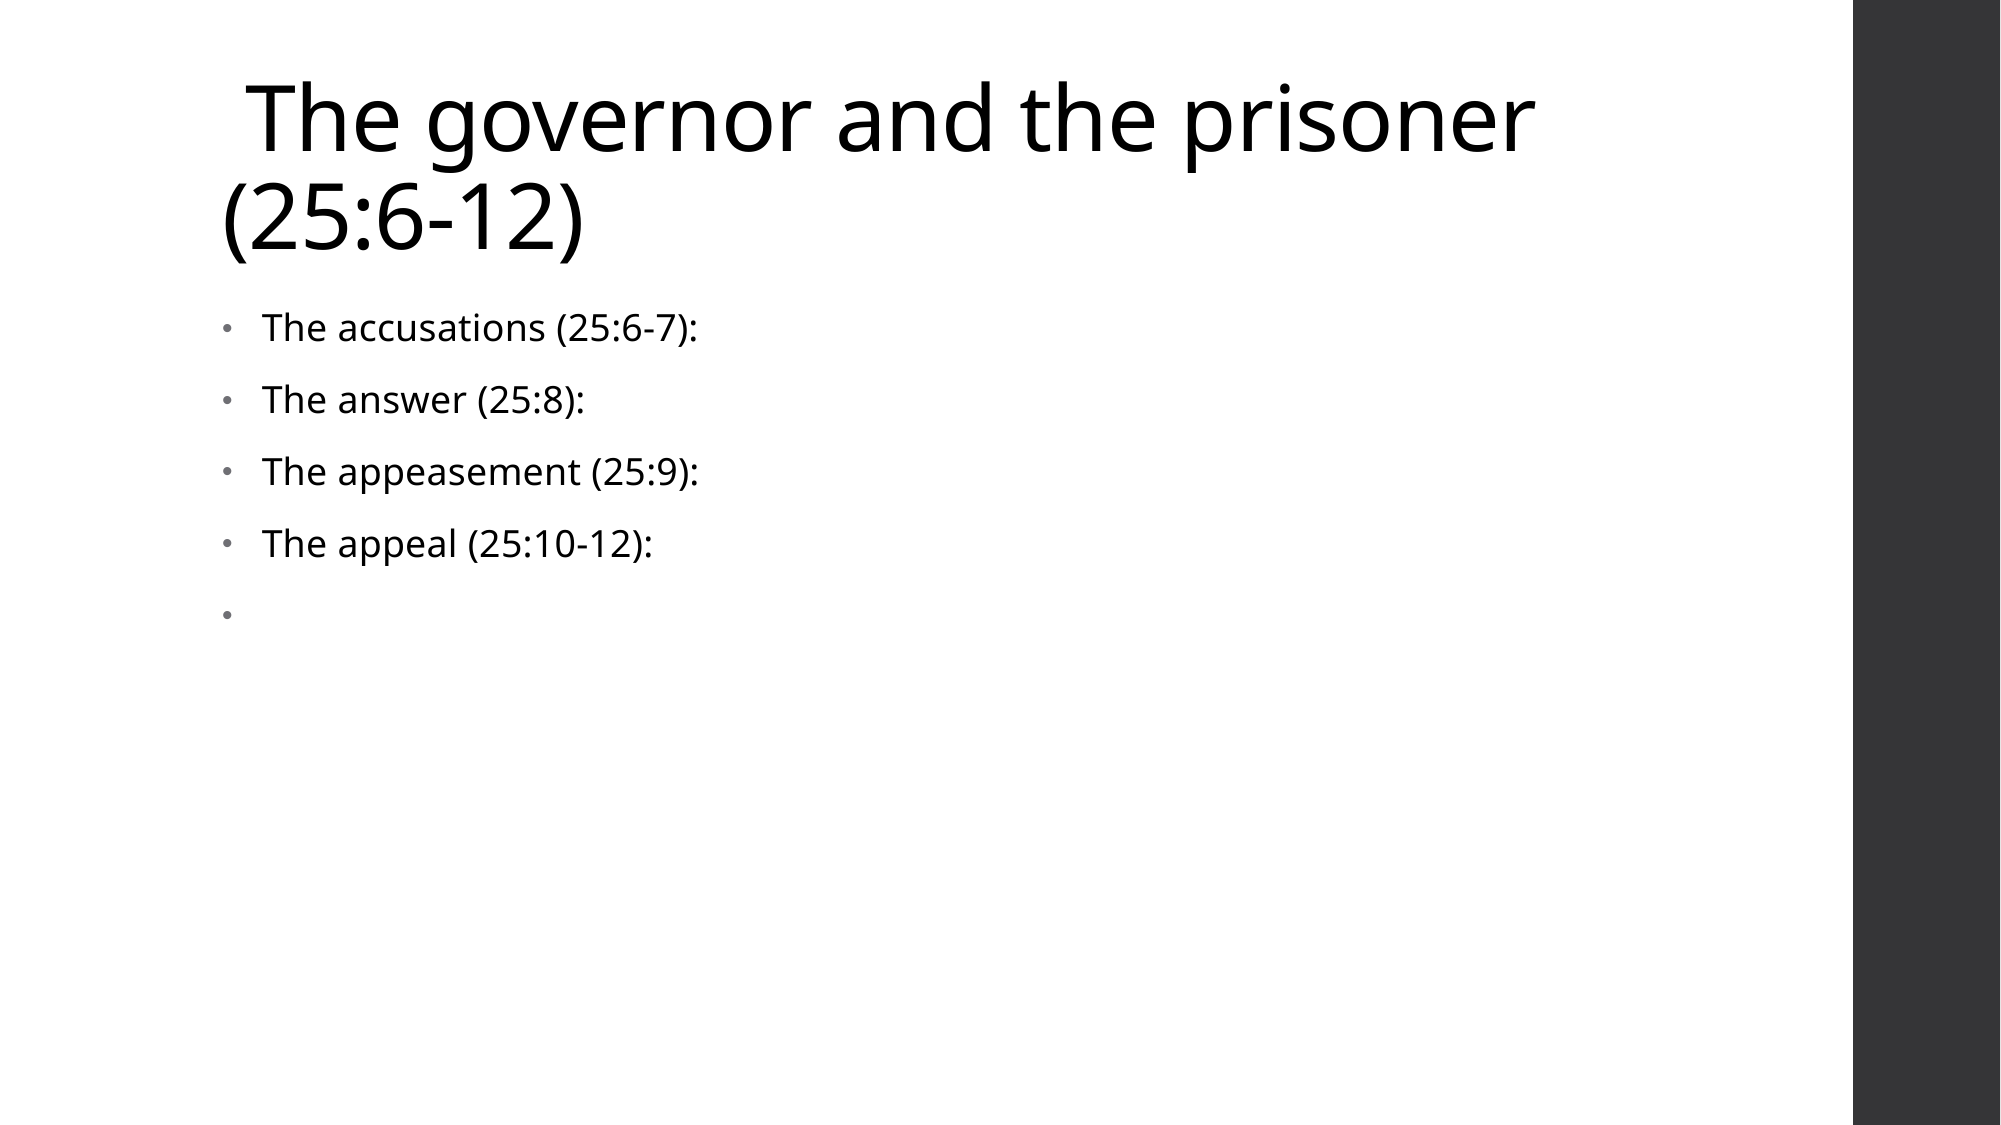

# The governor and the prisoner (25:6-12)
 The accusations (25:6-7):
 The answer (25:8):
 The appeasement (25:9):
 The appeal (25:10-12):